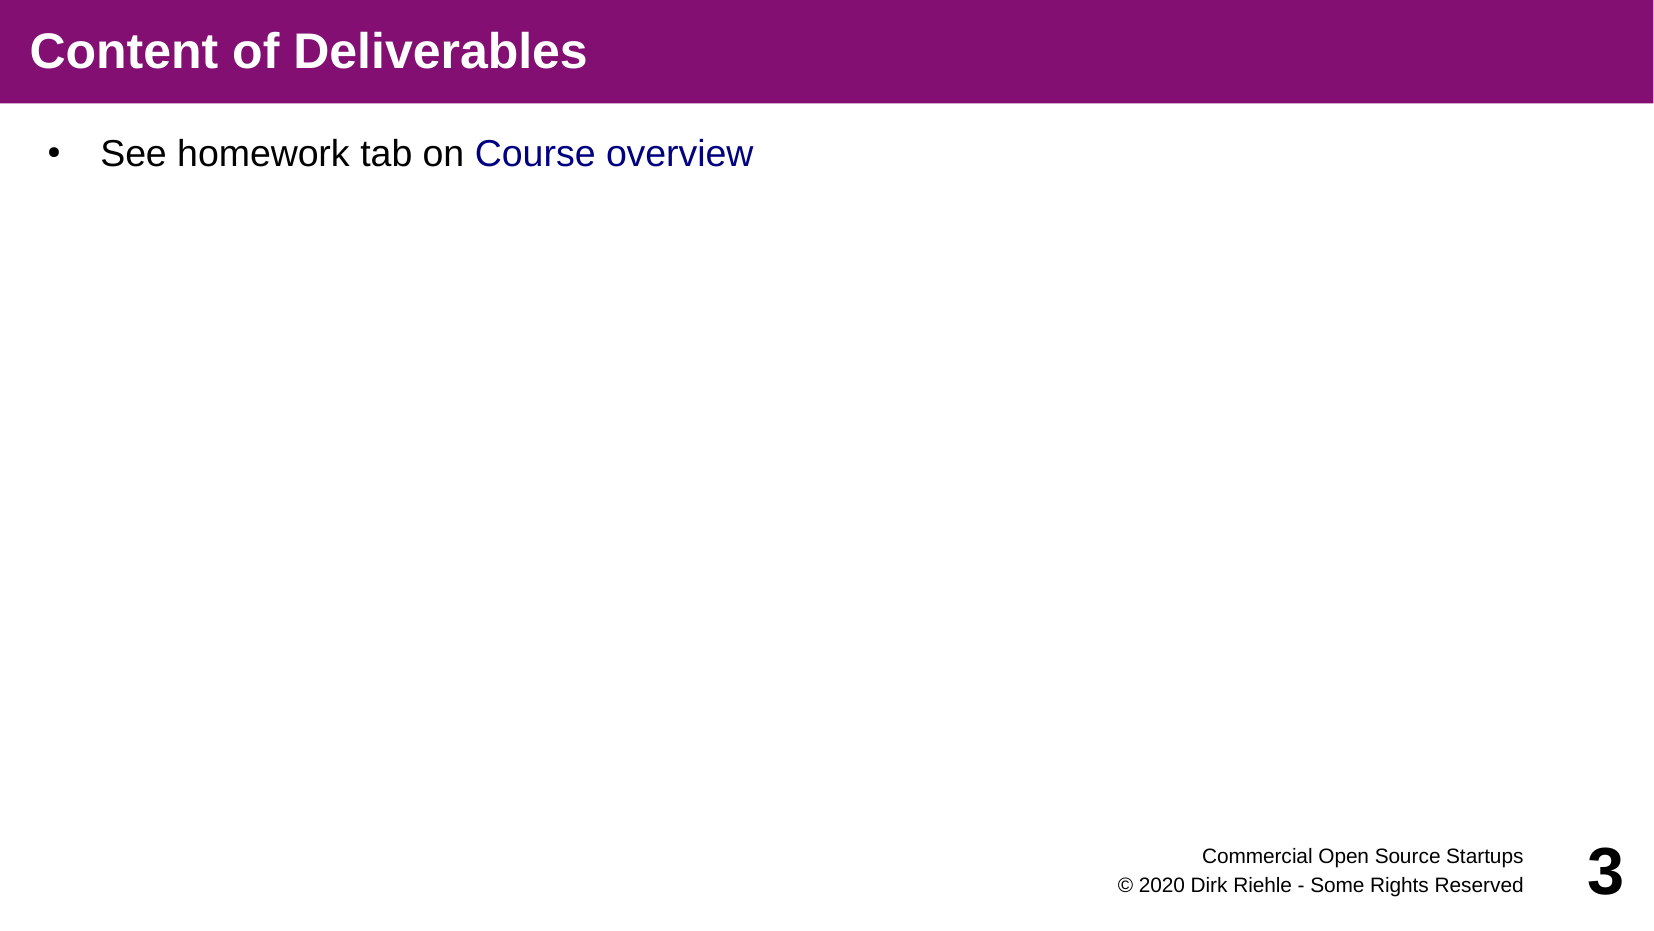

# Content of Deliverables
See homework tab on Course overview
Commercial Open Source Startups
3
© 2020 Dirk Riehle - Some Rights Reserved